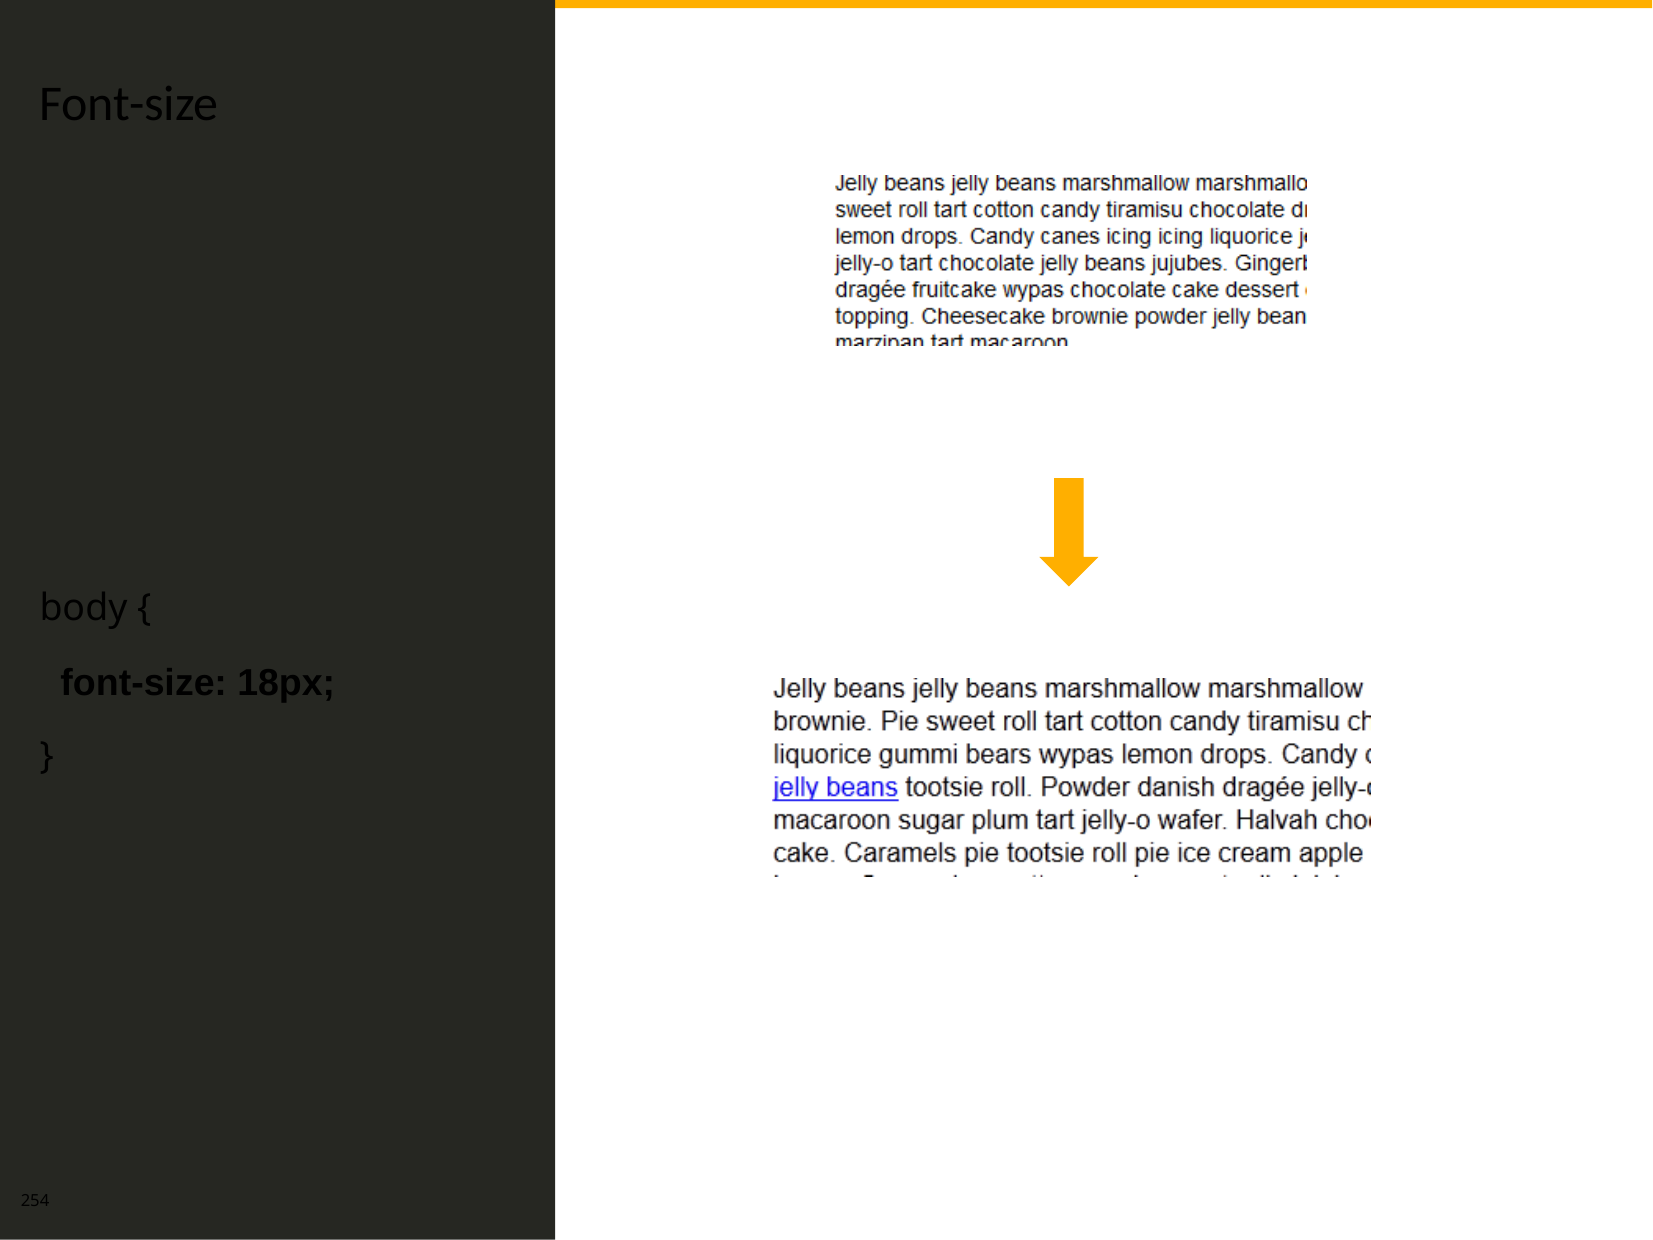

# Font-size
body {
font-size: 18px;
}
254